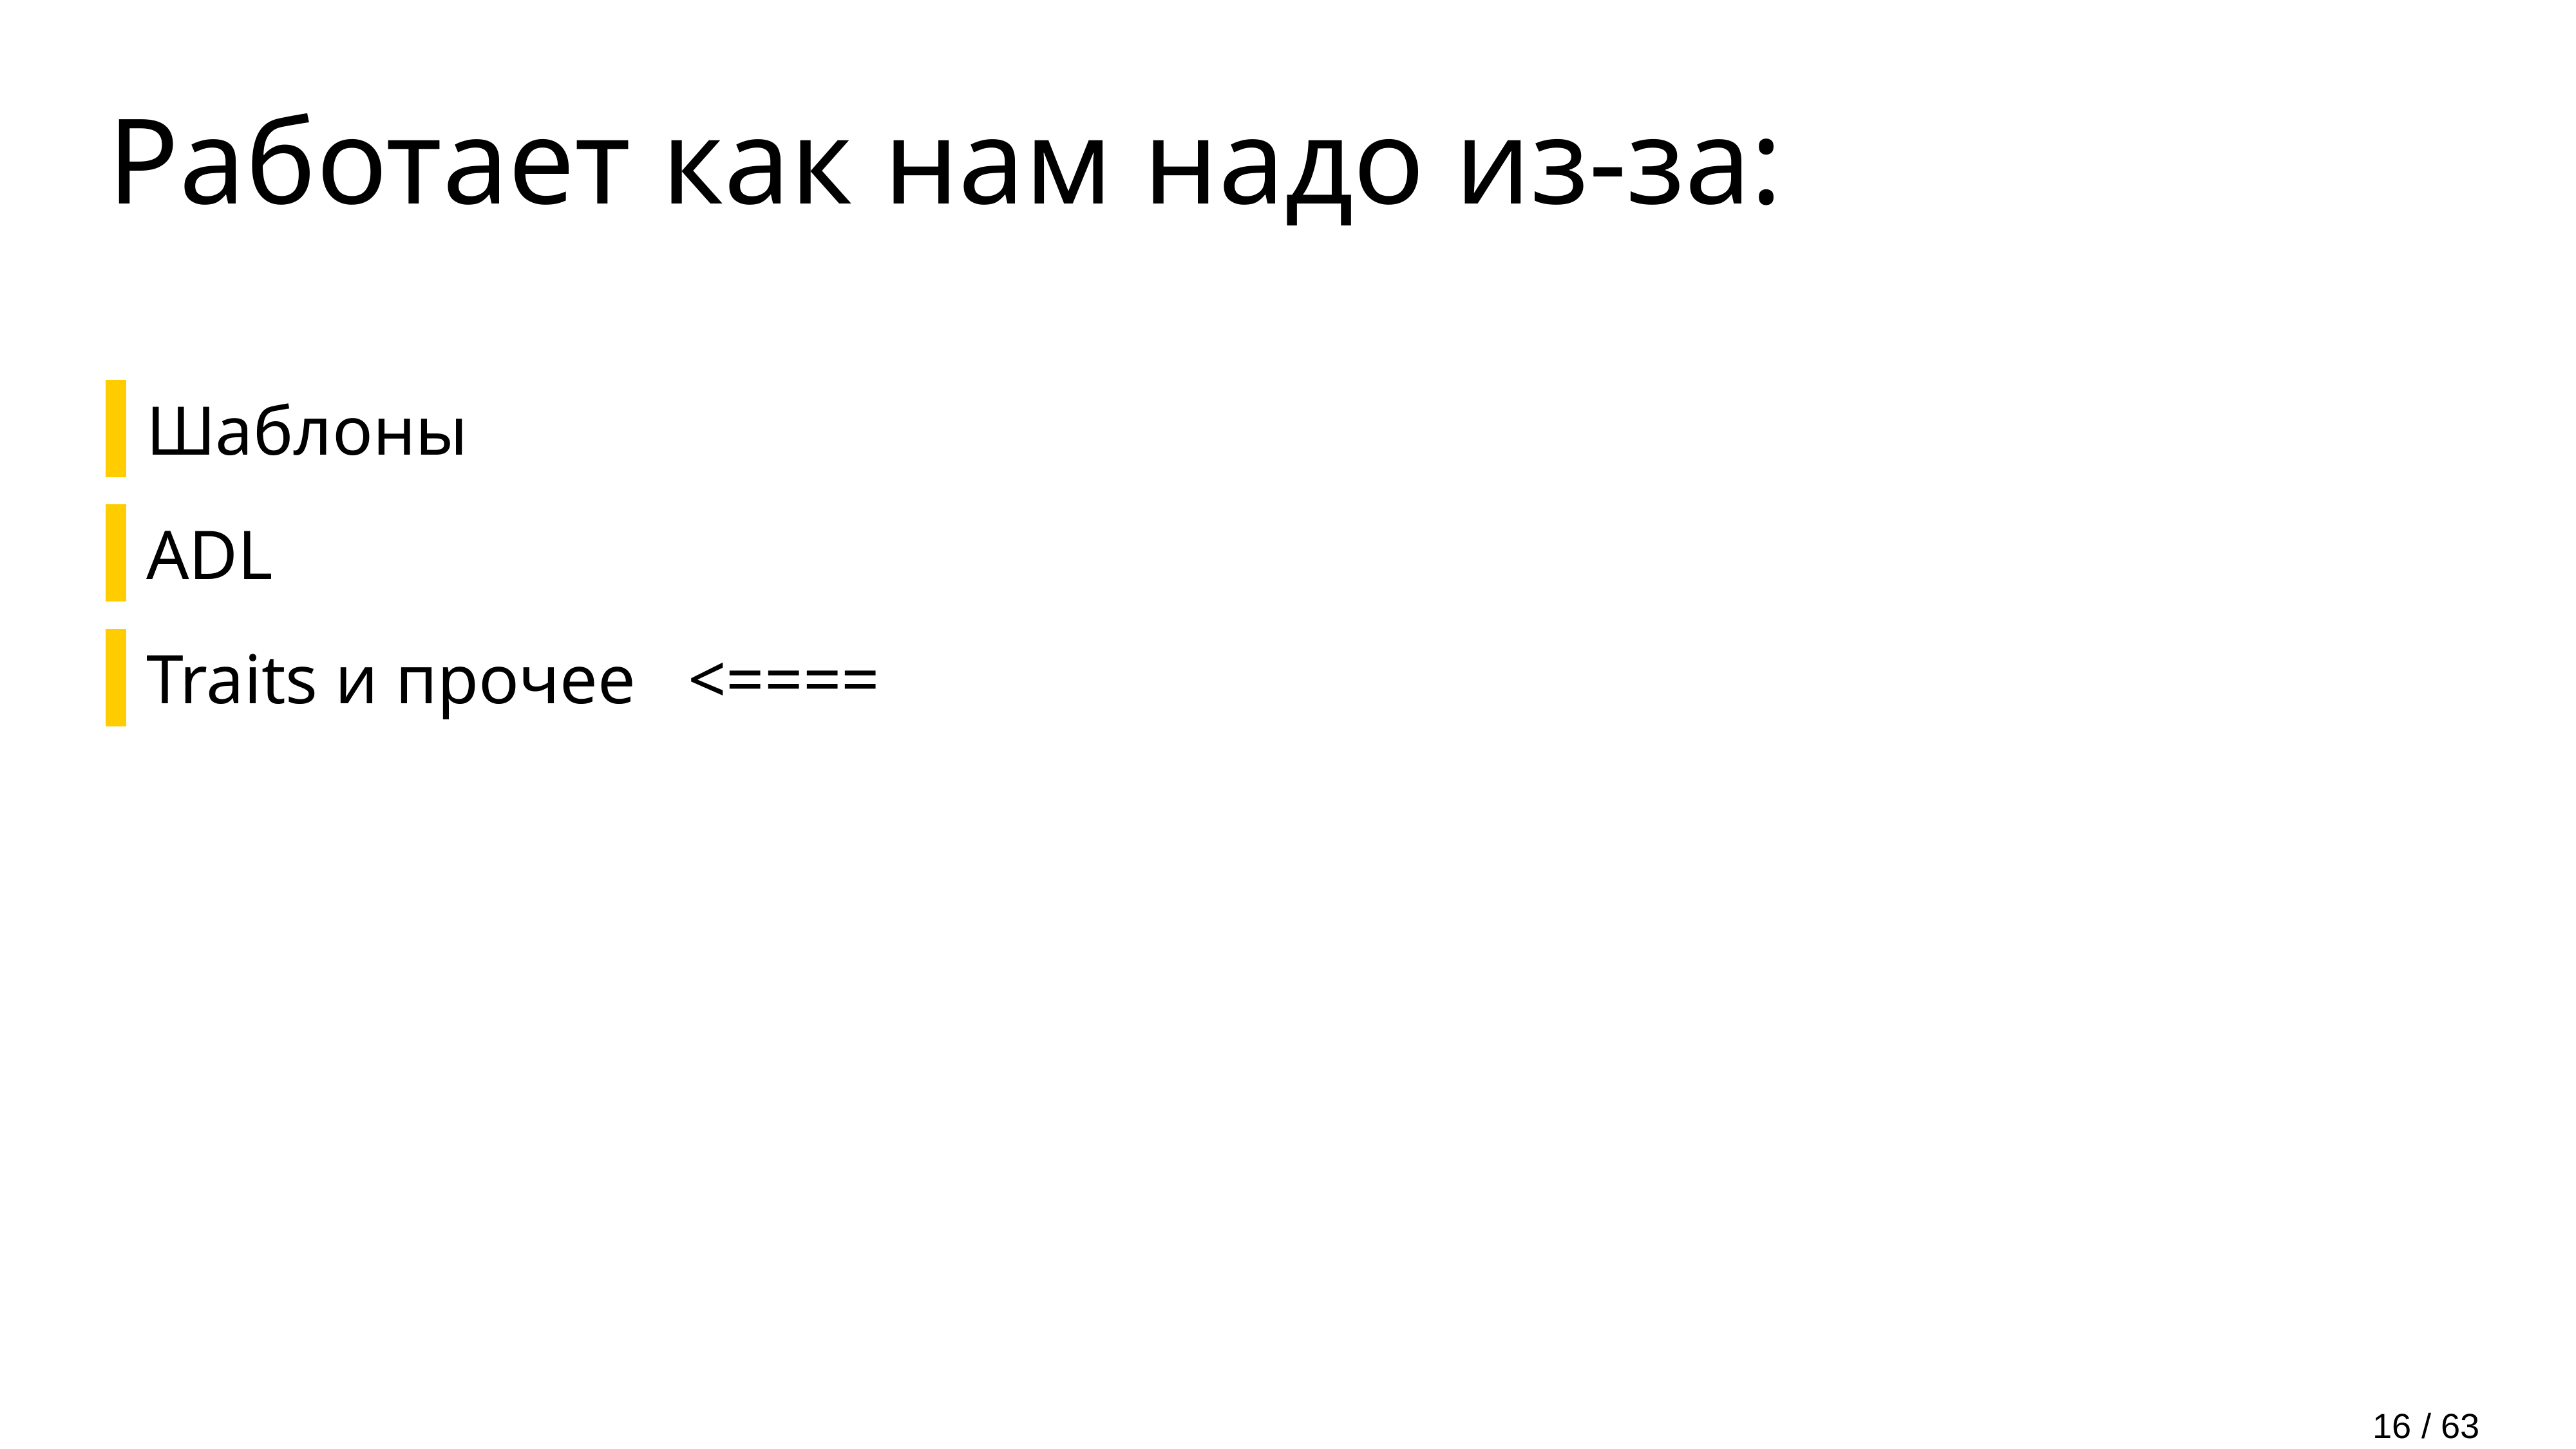

# Работает как нам надо из-за:
 Шаблоны
 ADL
 Traits и прочее <====